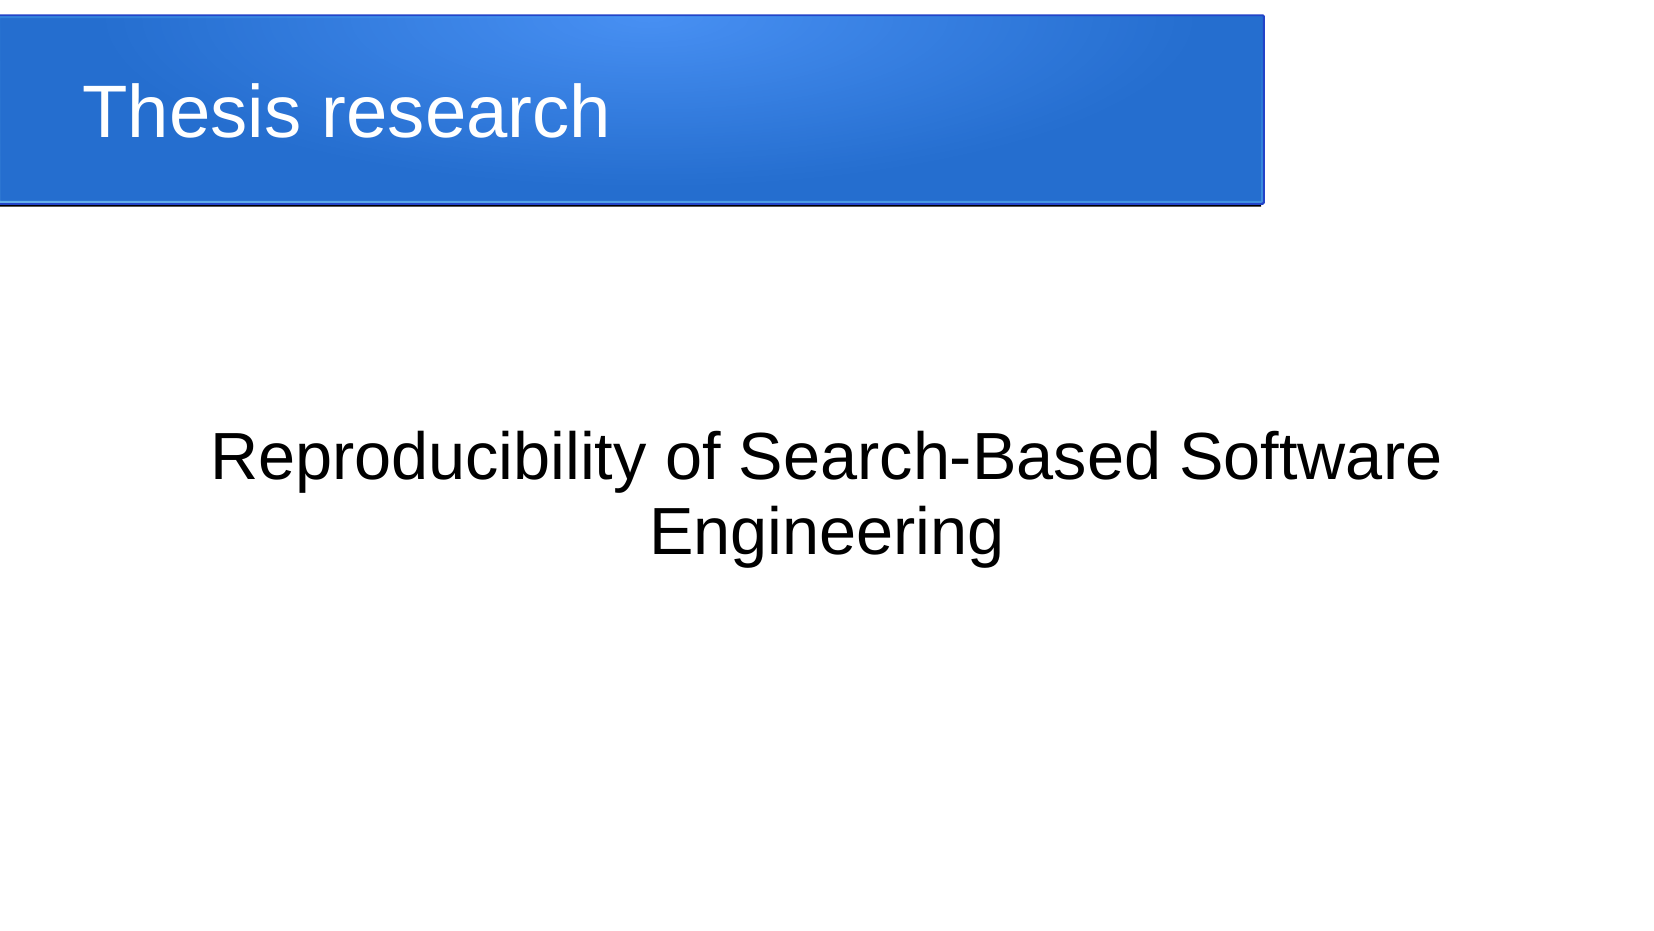

# Thesis research
Reproducibility of Search-Based Software Engineering